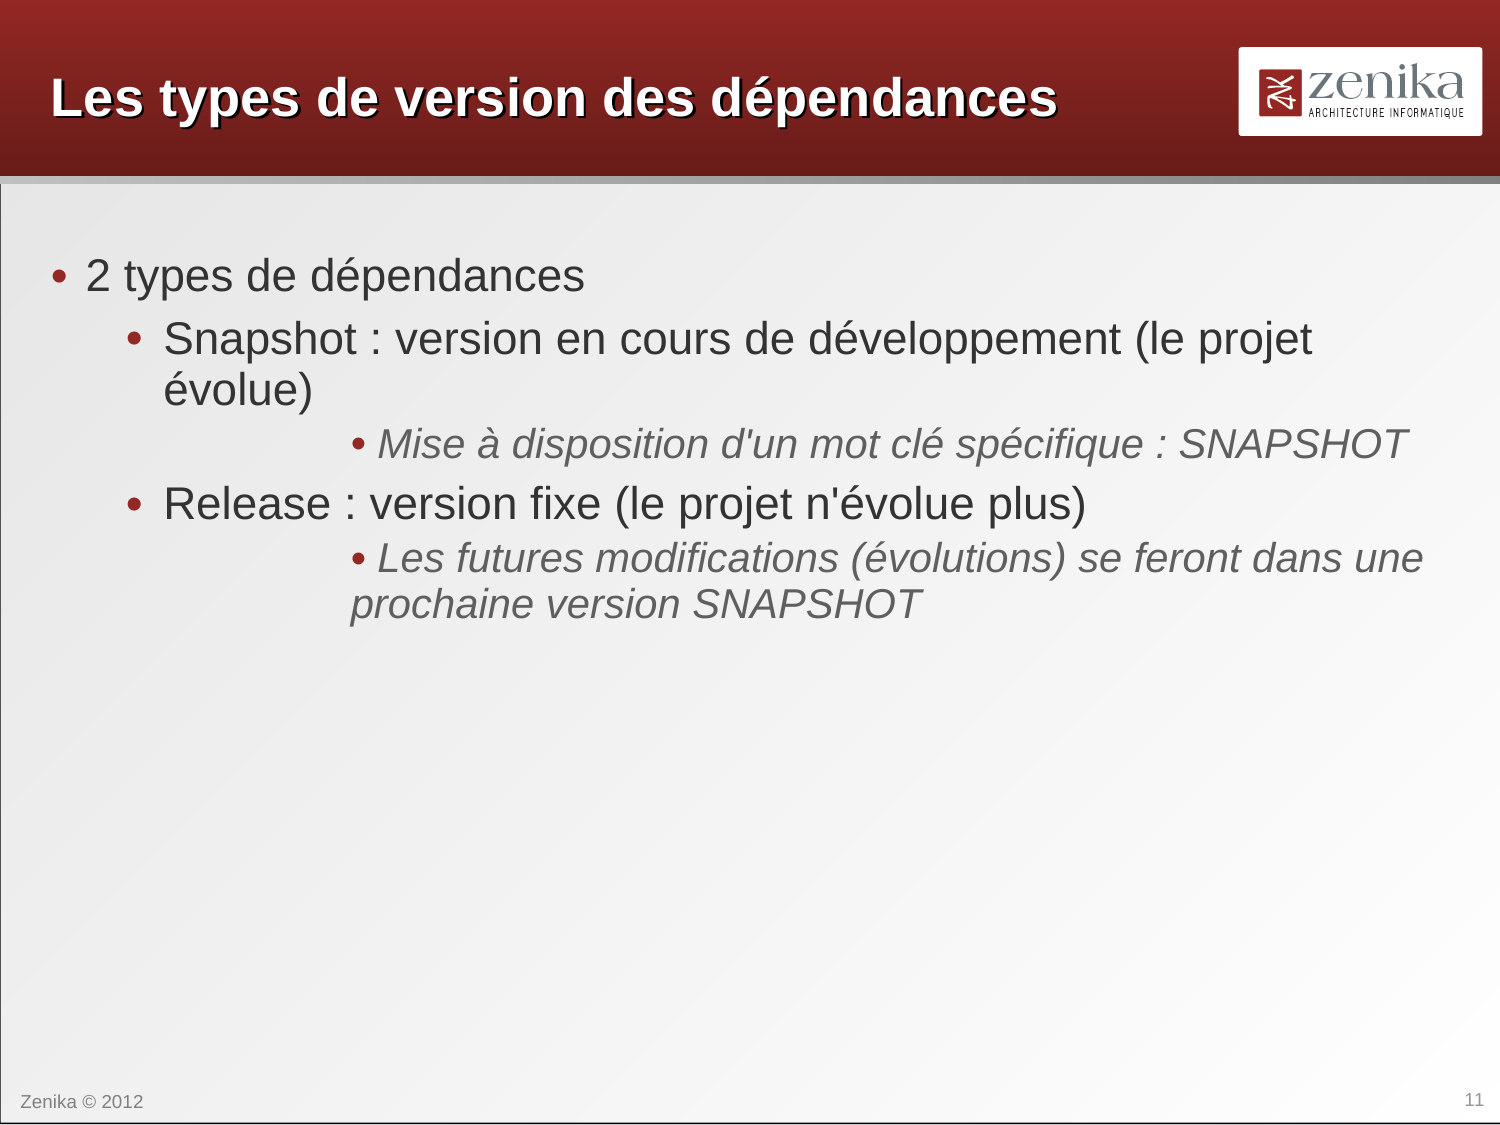

# Les types de version des dépendances
2 types de dépendances
Snapshot : version en cours de développement (le projet évolue)
 Mise à disposition d'un mot clé spécifique : SNAPSHOT
Release : version fixe (le projet n'évolue plus)
 Les futures modifications (évolutions) se feront dans une prochaine version SNAPSHOT